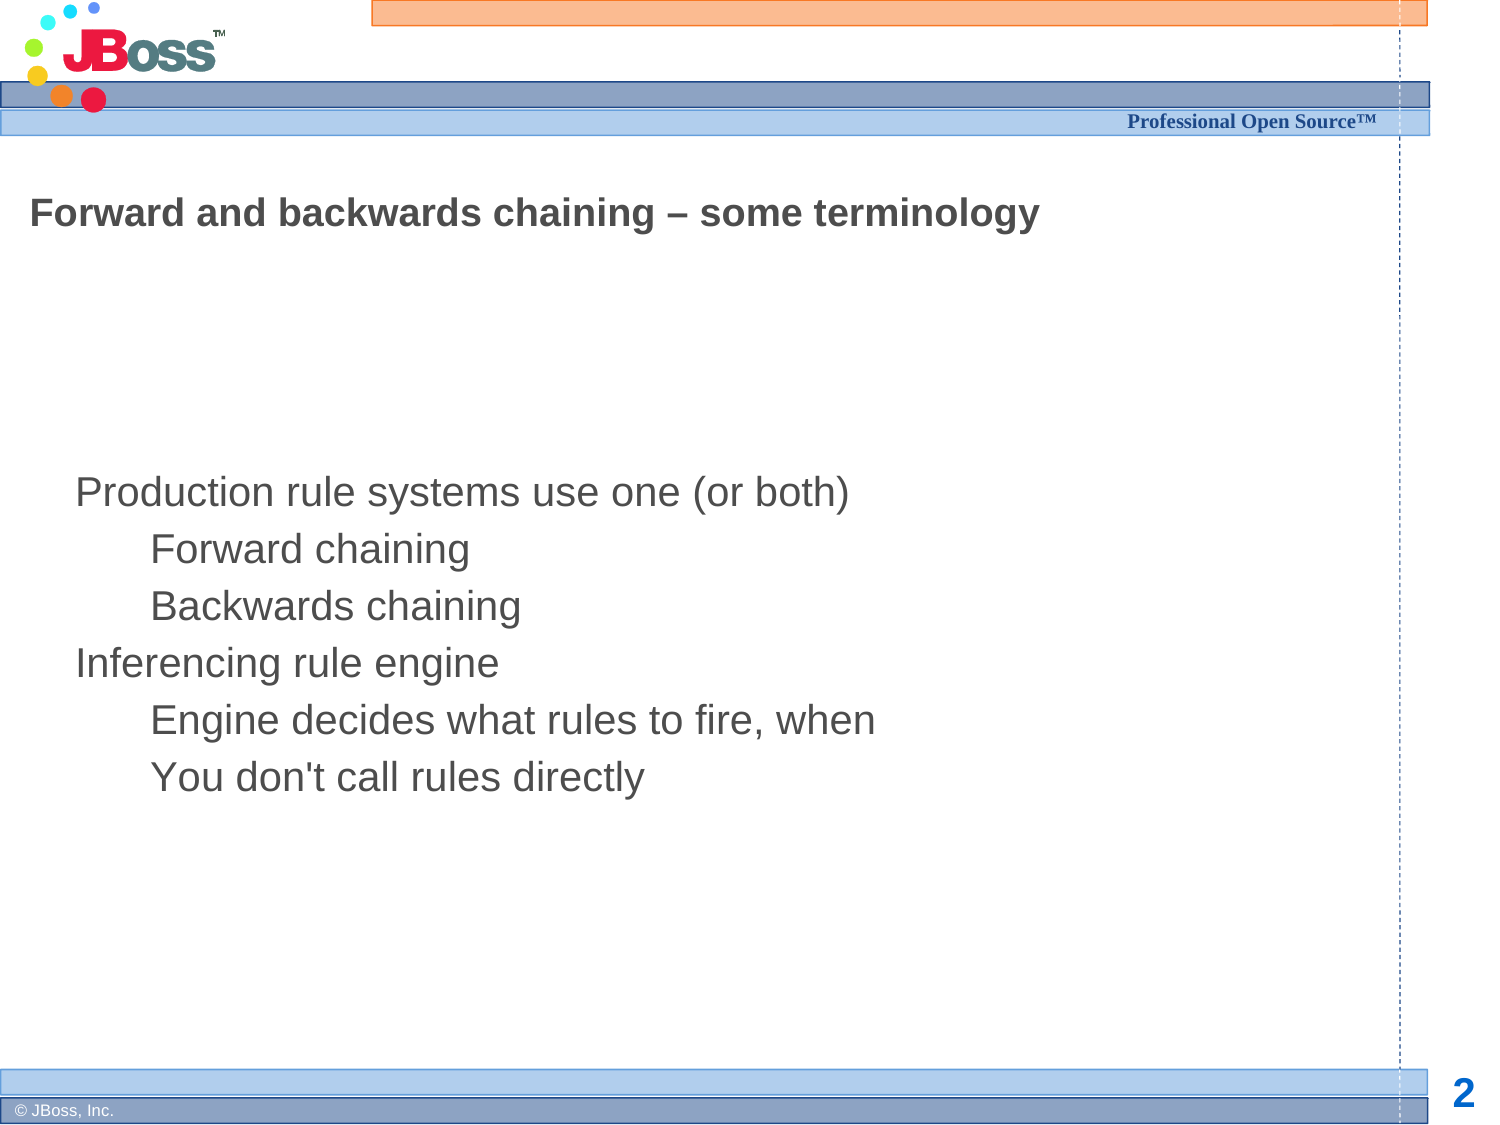

# Forward and backwards chaining – some terminology
Production rule systems use one (or both)
Forward chaining
Backwards chaining
Inferencing rule engine
Engine decides what rules to fire, when
You don't call rules directly